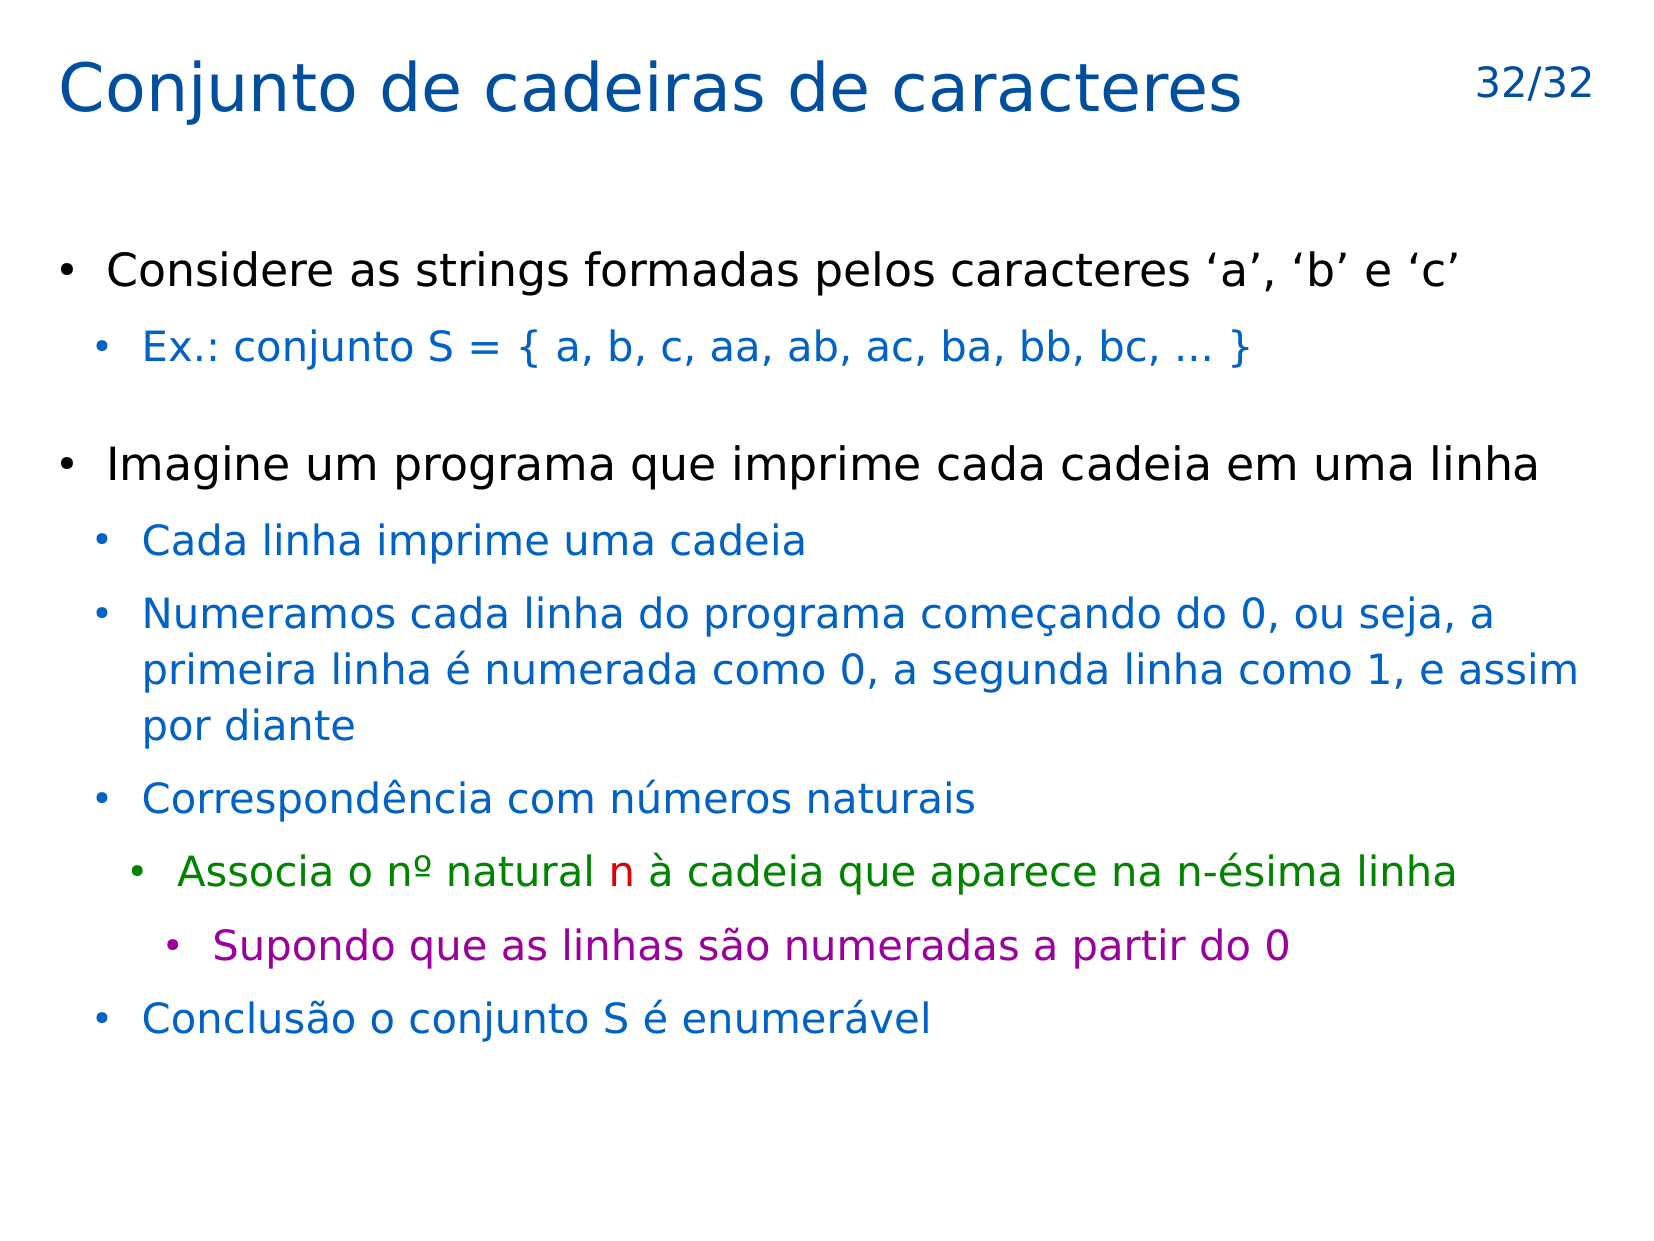

# Conjunto de cadeiras de caracteres
32
Considere as strings formadas pelos caracteres ‘a’, ‘b’ e ‘c’
Ex.: conjunto S = { a, b, c, aa, ab, ac, ba, bb, bc, ... }
Imagine um programa que imprime cada cadeia em uma linha
Cada linha imprime uma cadeia
Numeramos cada linha do programa começando do 0, ou seja, a primeira linha é numerada como 0, a segunda linha como 1, e assim por diante
Correspondência com números naturais
Associa o nº natural n à cadeia que aparece na n-ésima linha
Supondo que as linhas são numeradas a partir do 0
Conclusão o conjunto S é enumerável